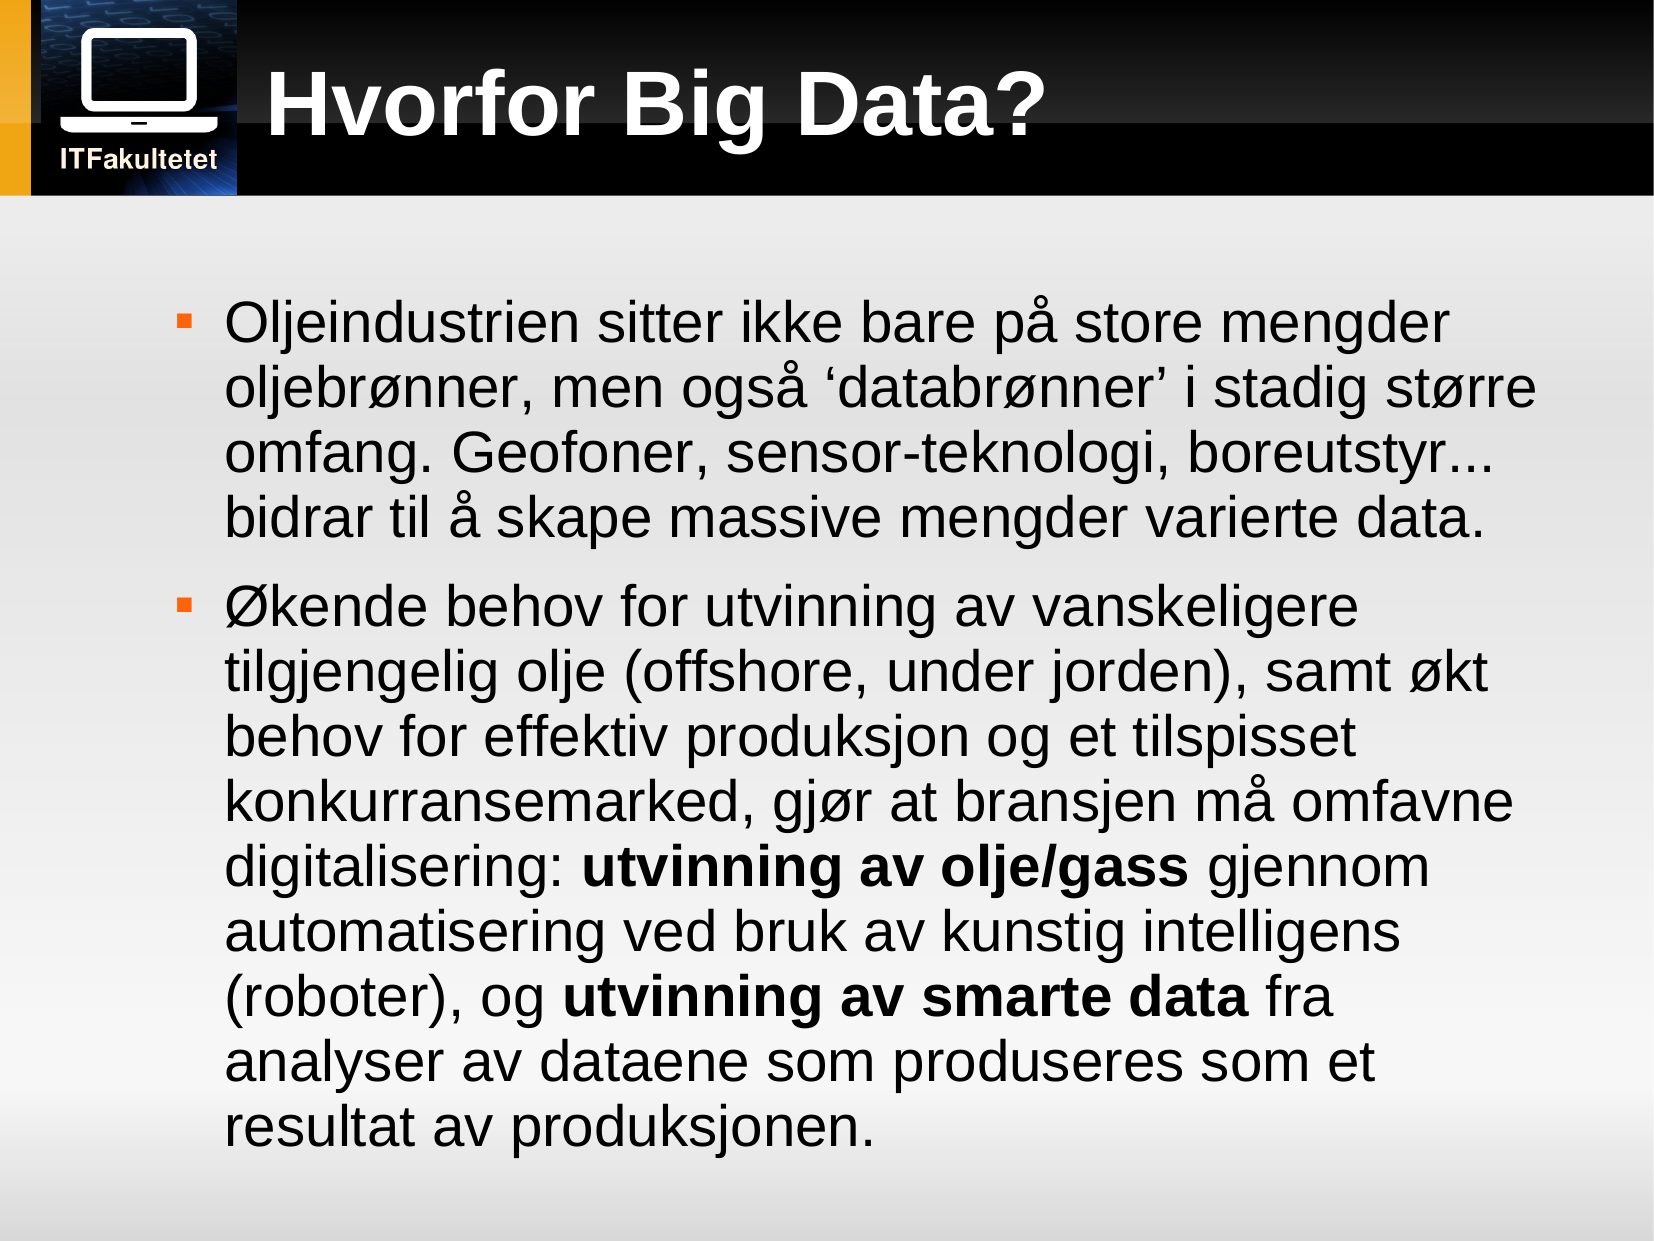

# Hvorfor Big Data?
Oljeindustrien sitter ikke bare på store mengder oljebrønner, men også ‘databrønner’ i stadig større omfang. Geofoner, sensor-teknologi, boreutstyr... bidrar til å skape massive mengder varierte data.
Økende behov for utvinning av vanskeligere tilgjengelig olje (offshore, under jorden), samt økt behov for effektiv produksjon og et tilspisset konkurransemarked, gjør at bransjen må omfavne digitalisering: utvinning av olje/gass gjennom automatisering ved bruk av kunstig intelligens (roboter), og utvinning av smarte data fra analyser av dataene som produseres som et resultat av produksjonen.